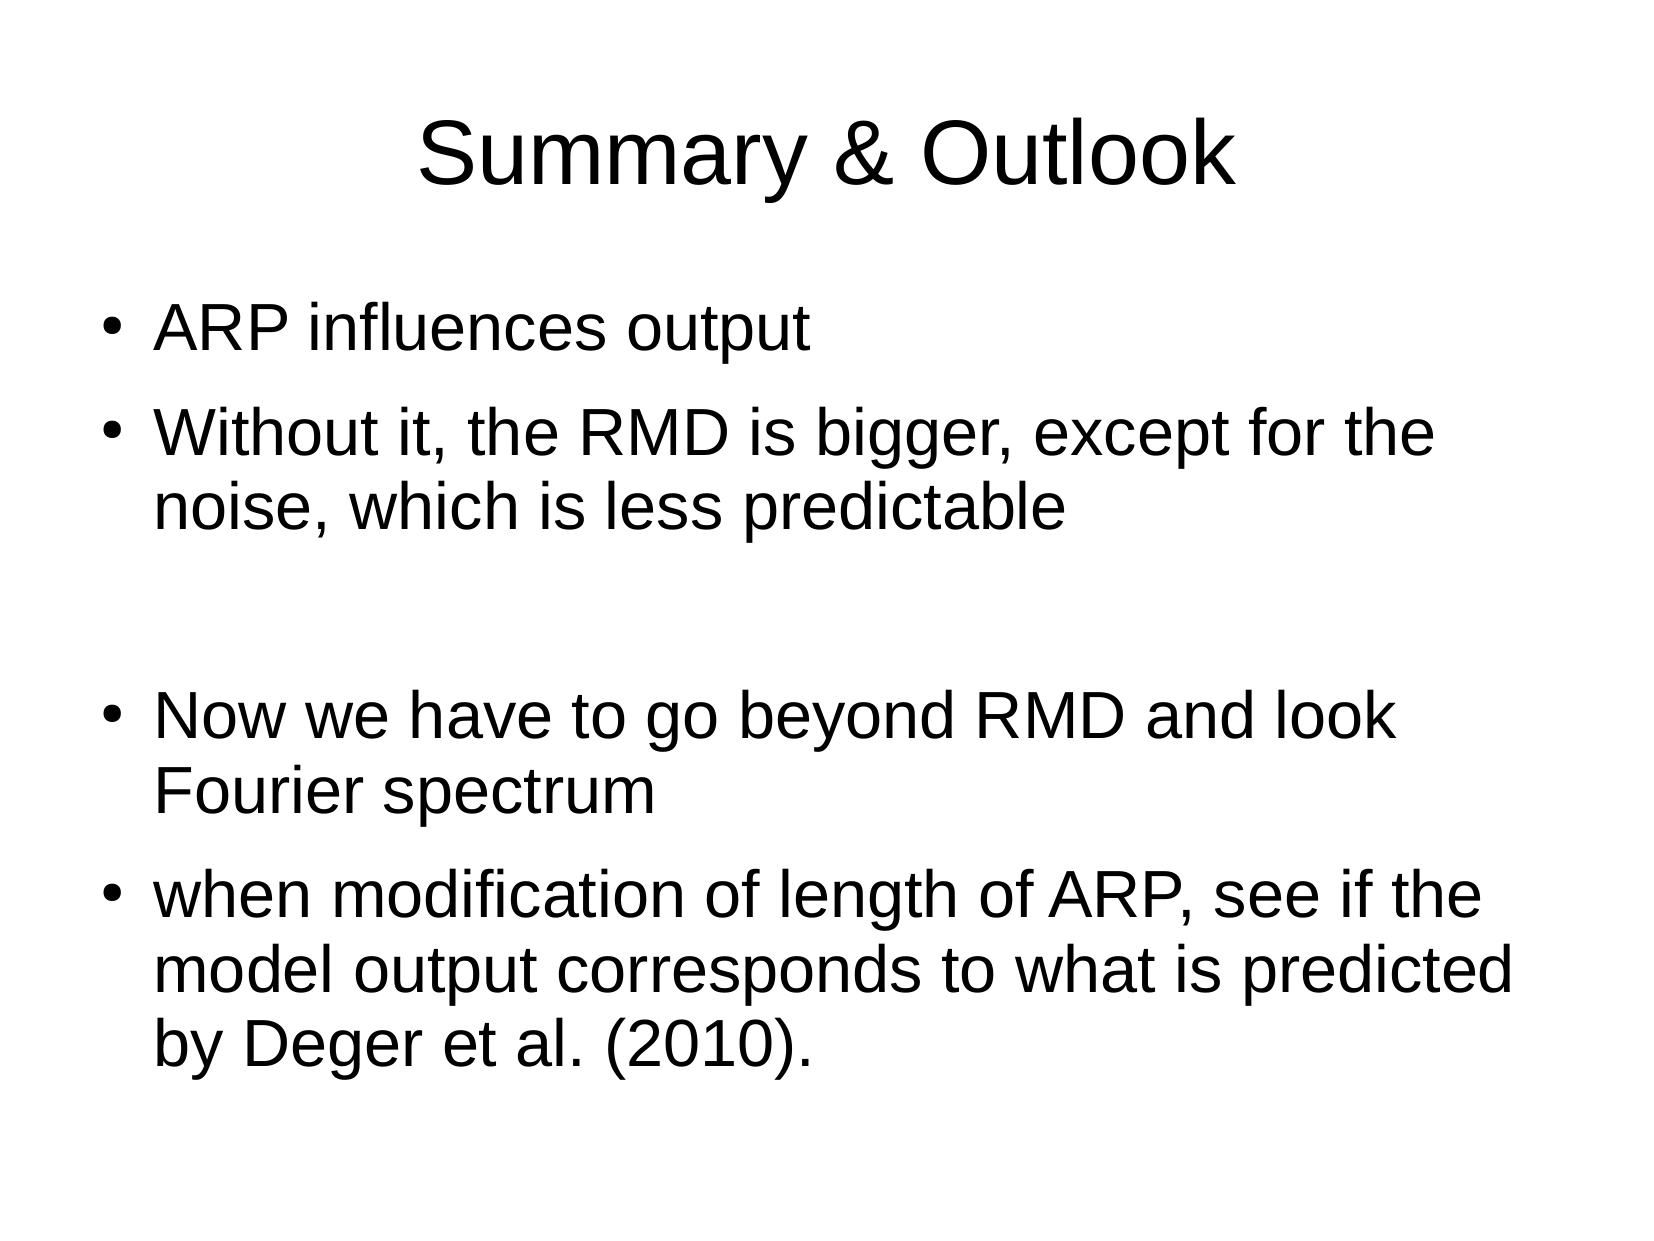

# Summary & Outlook
ARP influences output
Without it, the RMD is bigger, except for the noise, which is less predictable
Now we have to go beyond RMD and look Fourier spectrum
when modification of length of ARP, see if the model output corresponds to what is predicted by Deger et al. (2010).